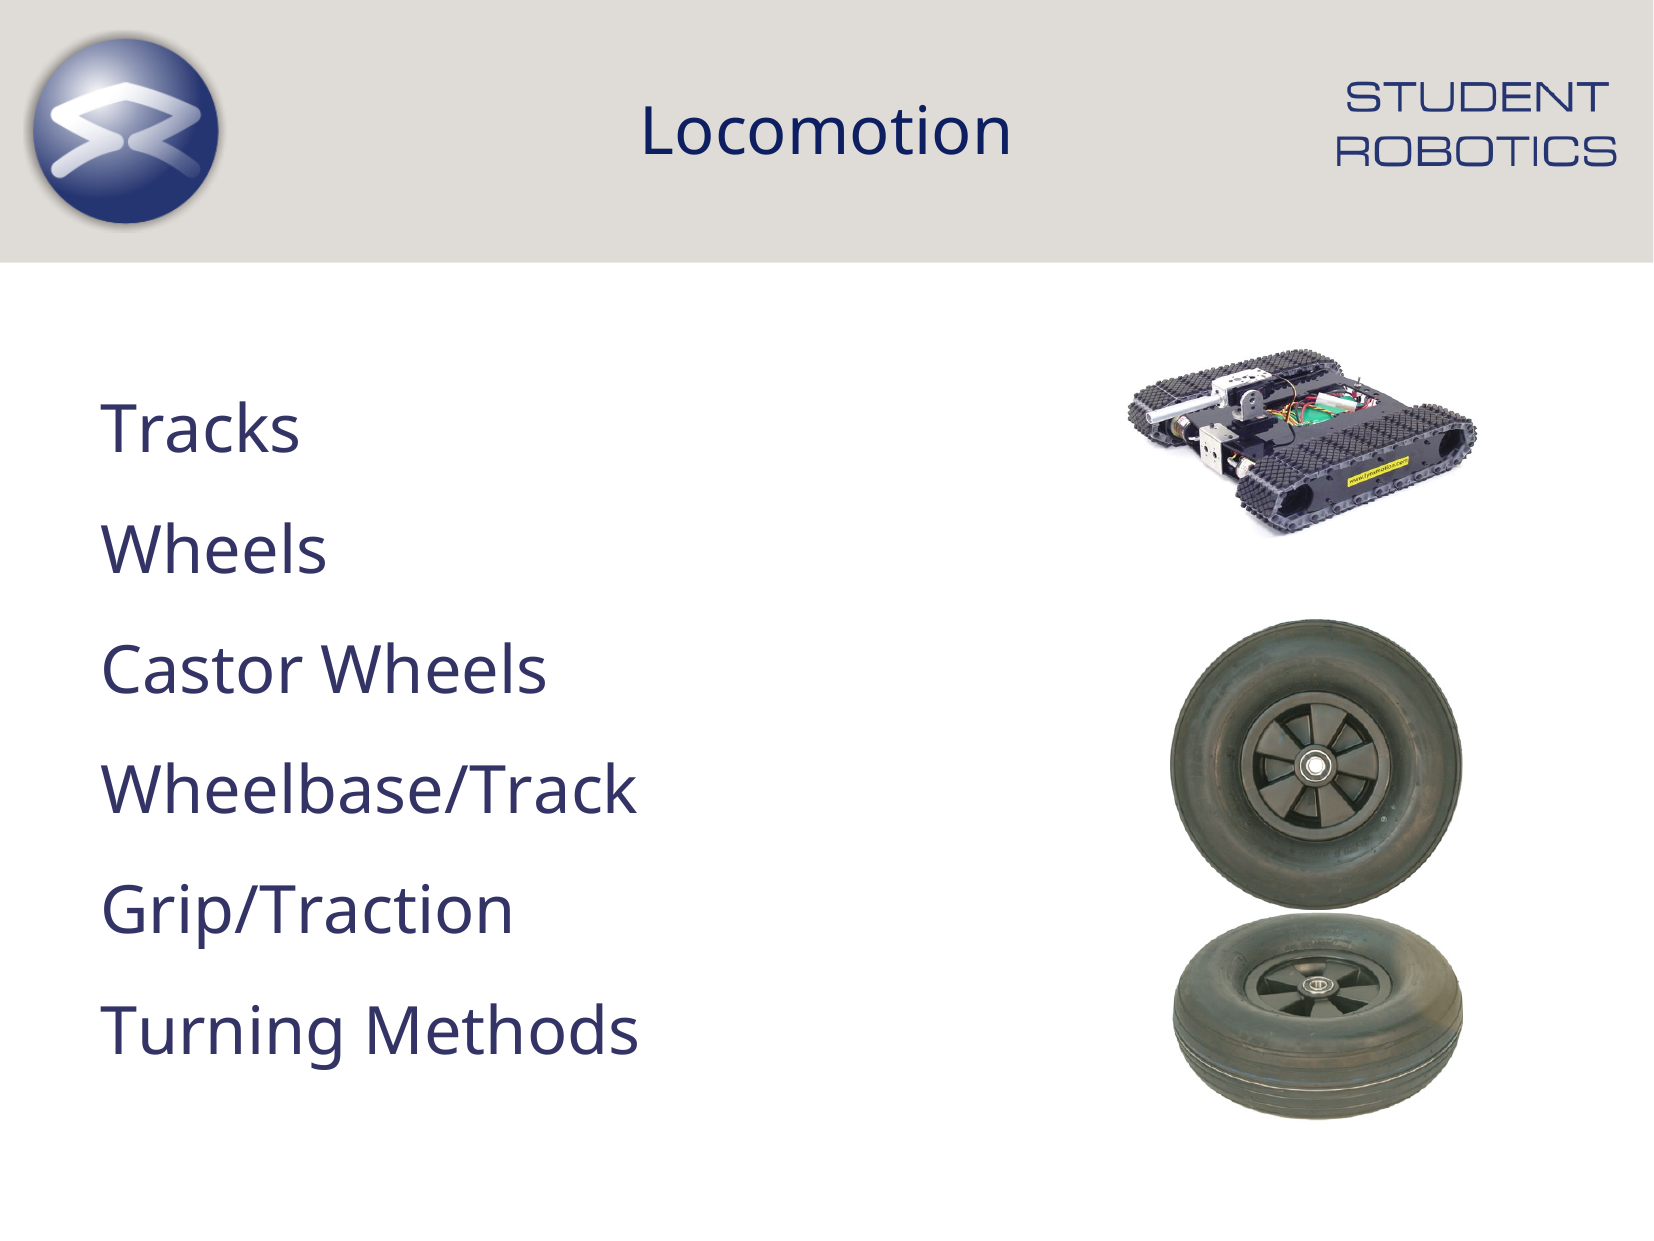

# Locomotion
Tracks
Wheels
Castor Wheels
Wheelbase/Track
Grip/Traction
Turning Methods